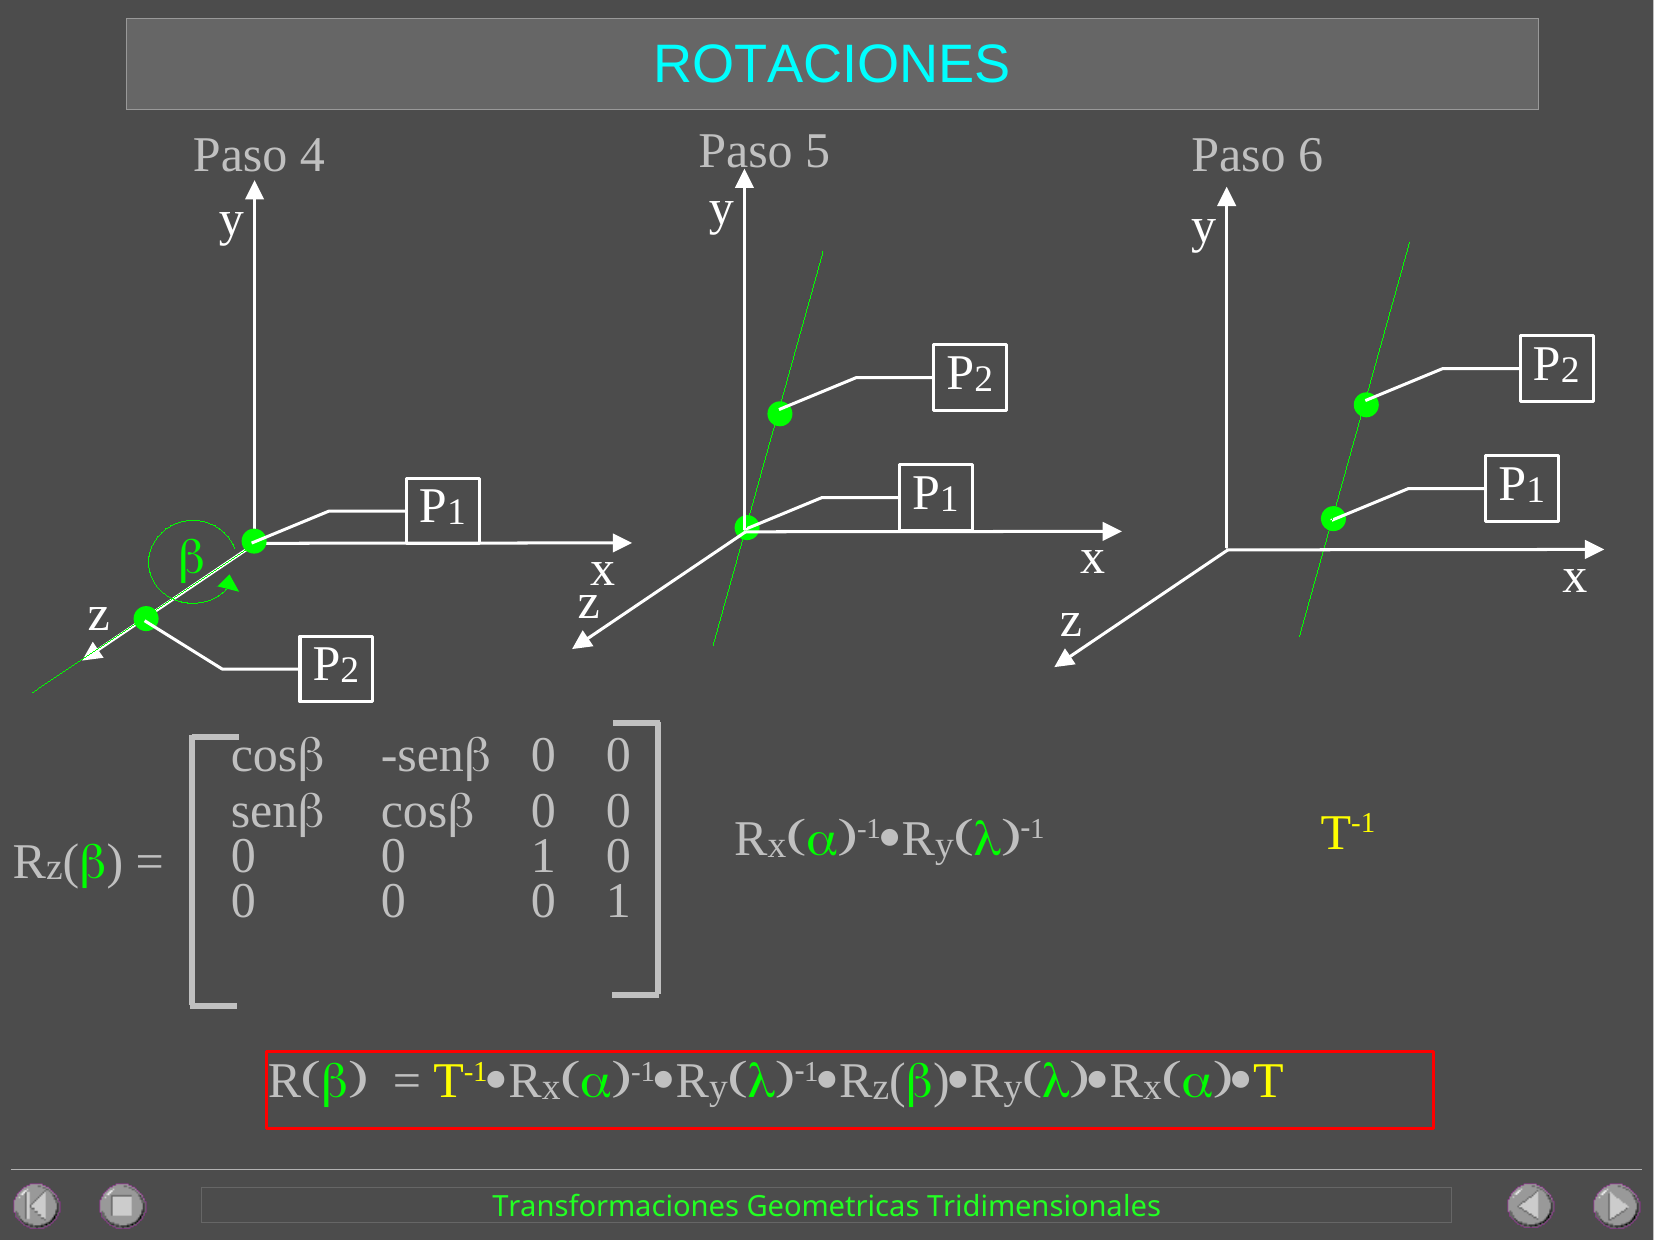

# ROTACIONES
Paso 5
Paso 4
Paso 6
y
x
z
y
x
z
b
y
x
z
cosb	-senb	0	0
senb	cosb	0	0
0		0		1	0
0		0		0	1
Rz(b) =
T-1
Rxa-1Ryl1
Rb= T-1Rxa-1Ryl1Rz(b)RylRxaT